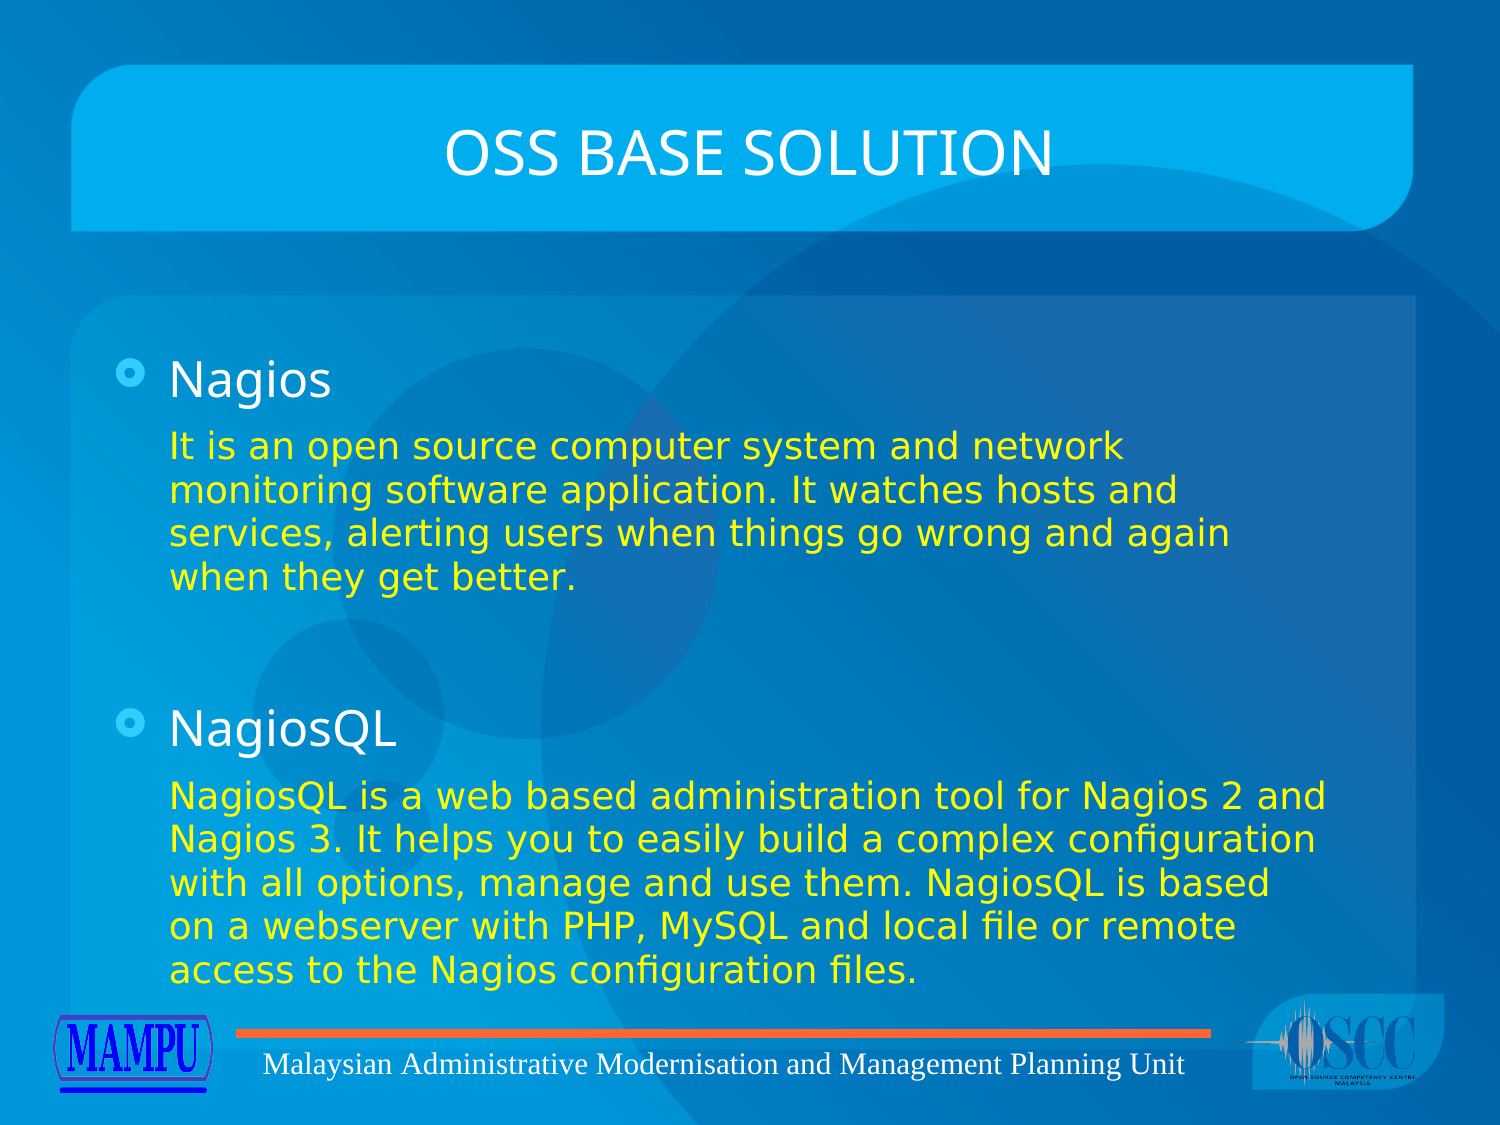

# OSS BASE SOLUTION
Nagios
It is an open source computer system and network monitoring software application. It watches hosts and services, alerting users when things go wrong and again when they get better.
NagiosQL
NagiosQL is a web based administration tool for Nagios 2 and Nagios 3. It helps you to easily build a complex configuration with all options, manage and use them. NagiosQL is based on a webserver with PHP, MySQL and local file or remote access to the Nagios configuration files.
Malaysian Administrative Modernisation and Management Planning Unit